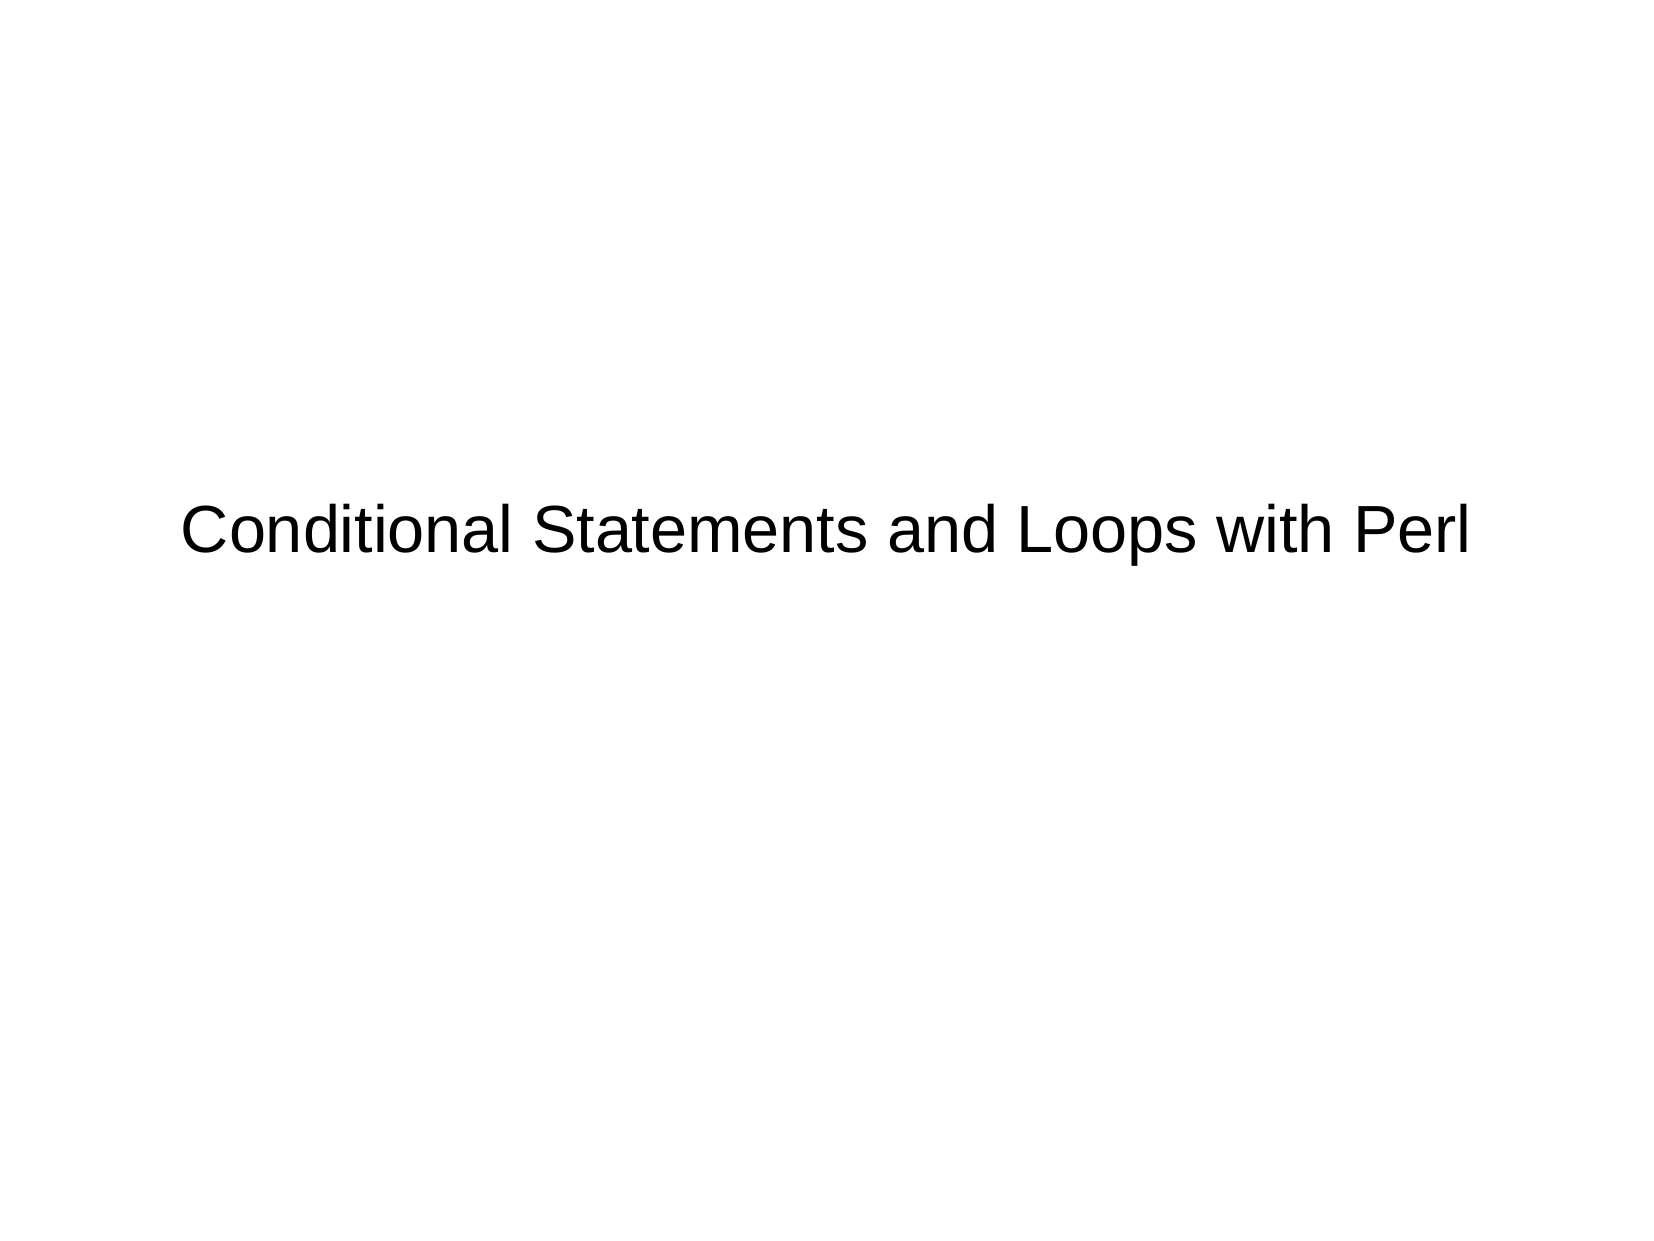

# Conditional Statements and Loops with Perl